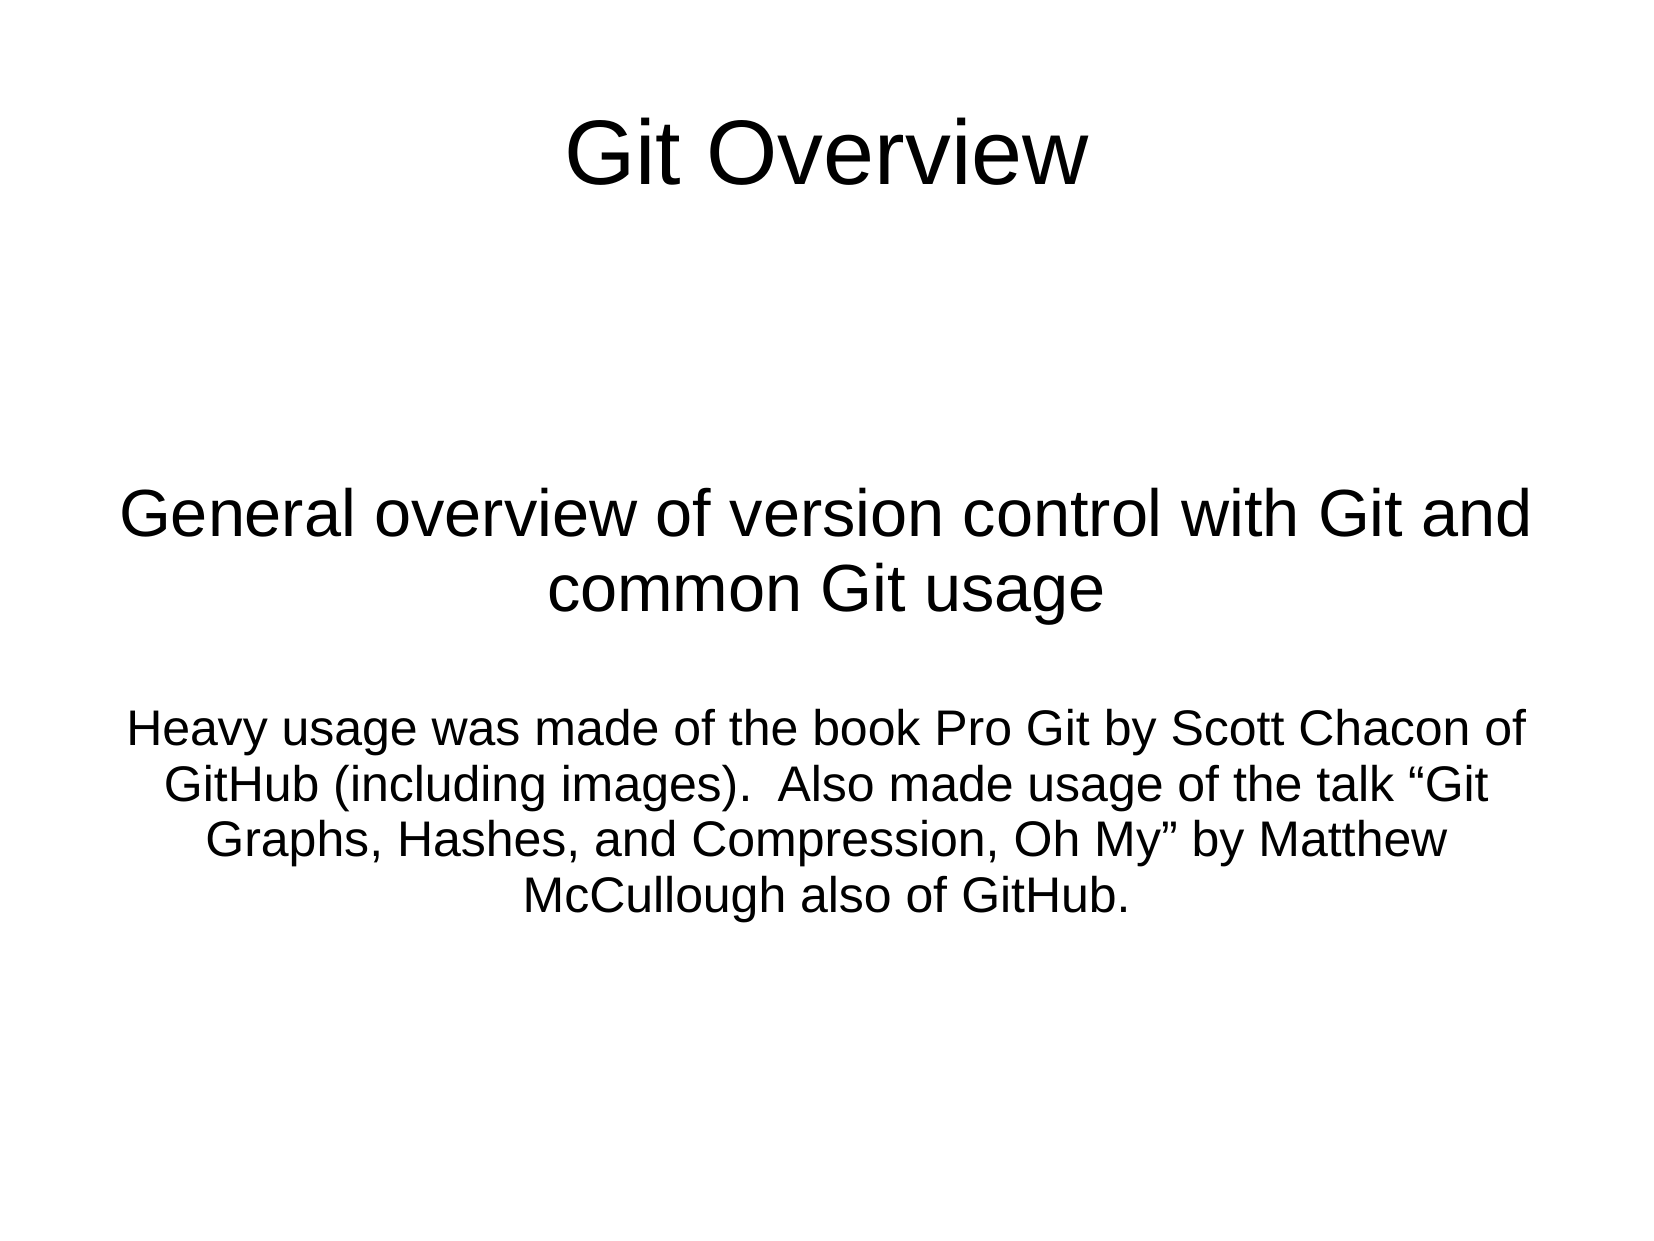

# Git Overview
General overview of version control with Git and common Git usage
Heavy usage was made of the book Pro Git by Scott Chacon of GitHub (including images). Also made usage of the talk “Git Graphs, Hashes, and Compression, Oh My” by Matthew McCullough also of GitHub.